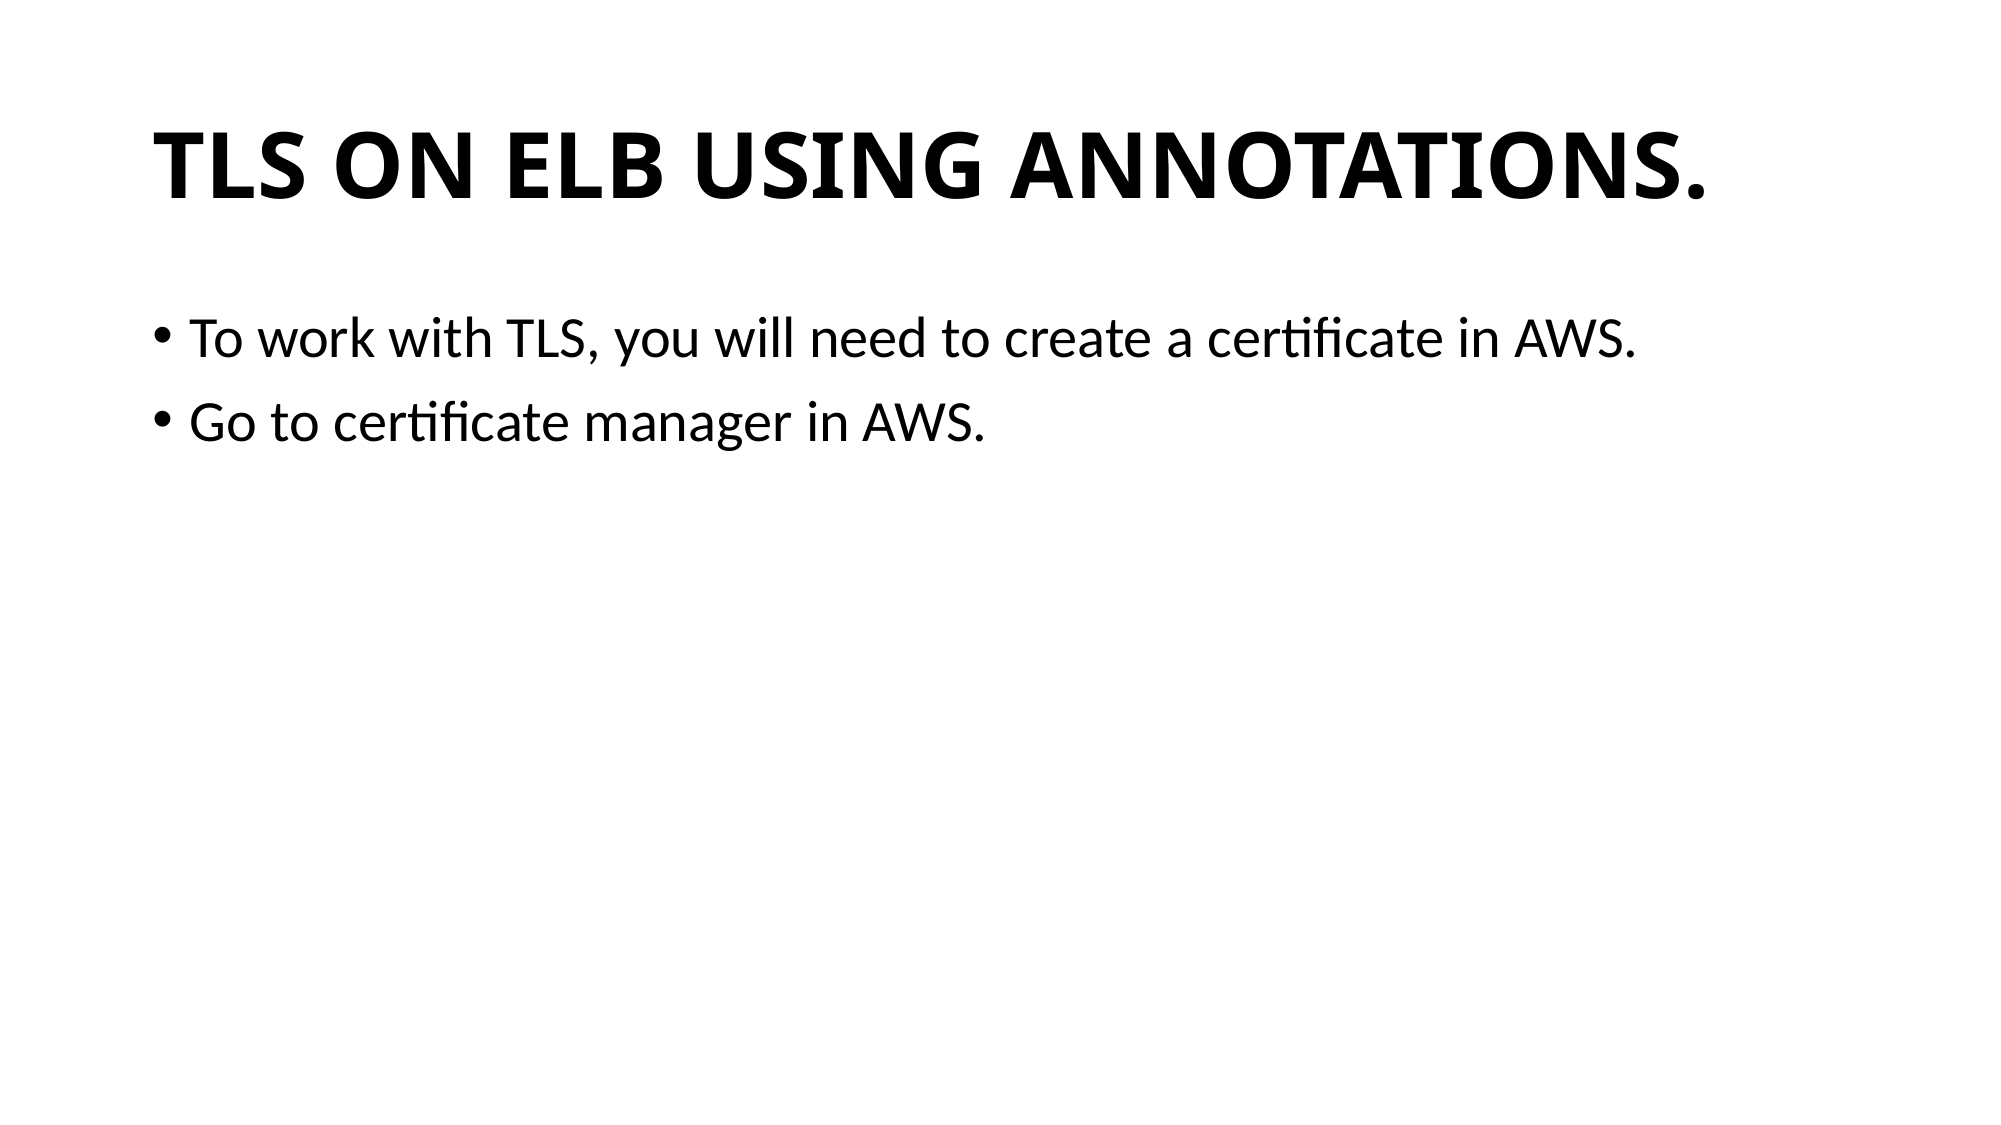

# TLS ON ELB USING ANNOTATIONS.
To work with TLS, you will need to create a certificate in AWS.
Go to certificate manager in AWS.